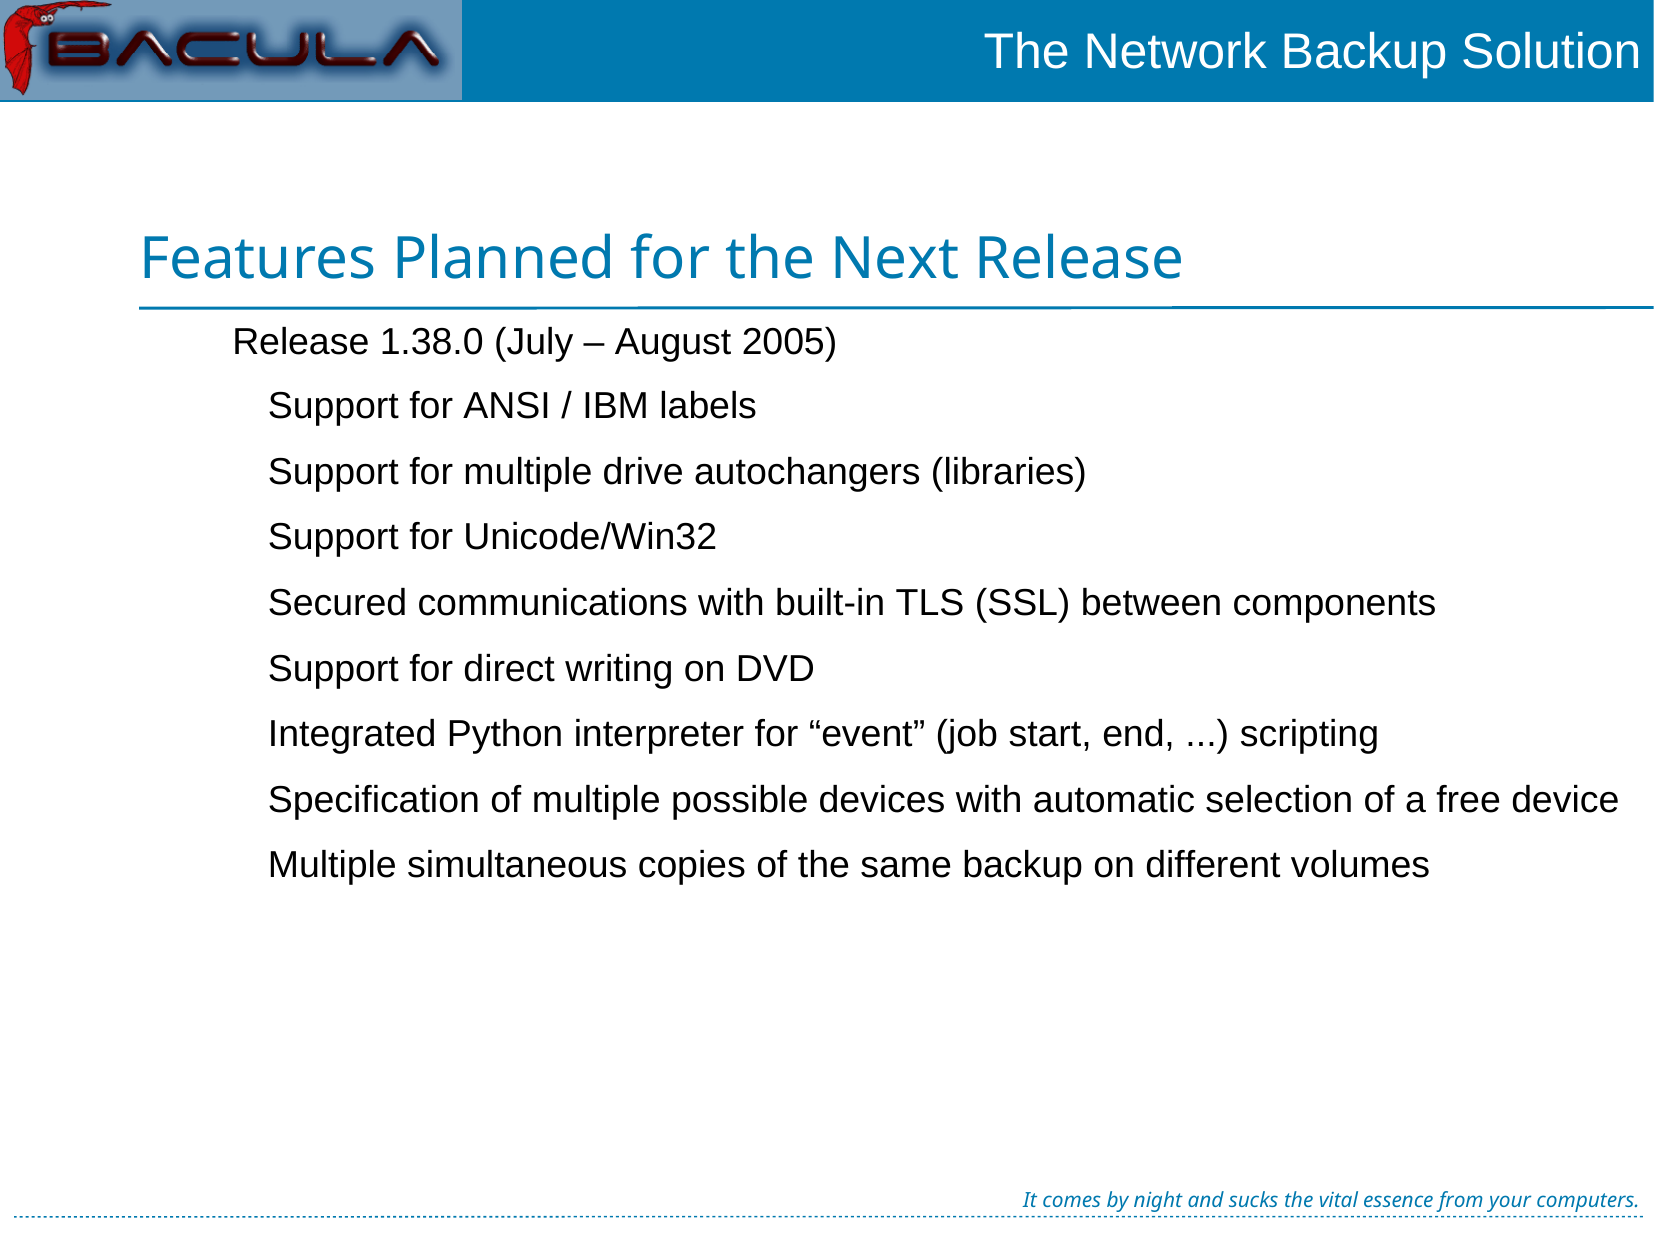

# Features Planned for the Next Release
Release 1.38.0 (July – August 2005)
Support for ANSI / IBM labels
Support for multiple drive autochangers (libraries)
Support for Unicode/Win32
Secured communications with built-in TLS (SSL) between components
Support for direct writing on DVD
Integrated Python interpreter for “event” (job start, end, ...) scripting
Specification of multiple possible devices with automatic selection of a free device
Multiple simultaneous copies of the same backup on different volumes